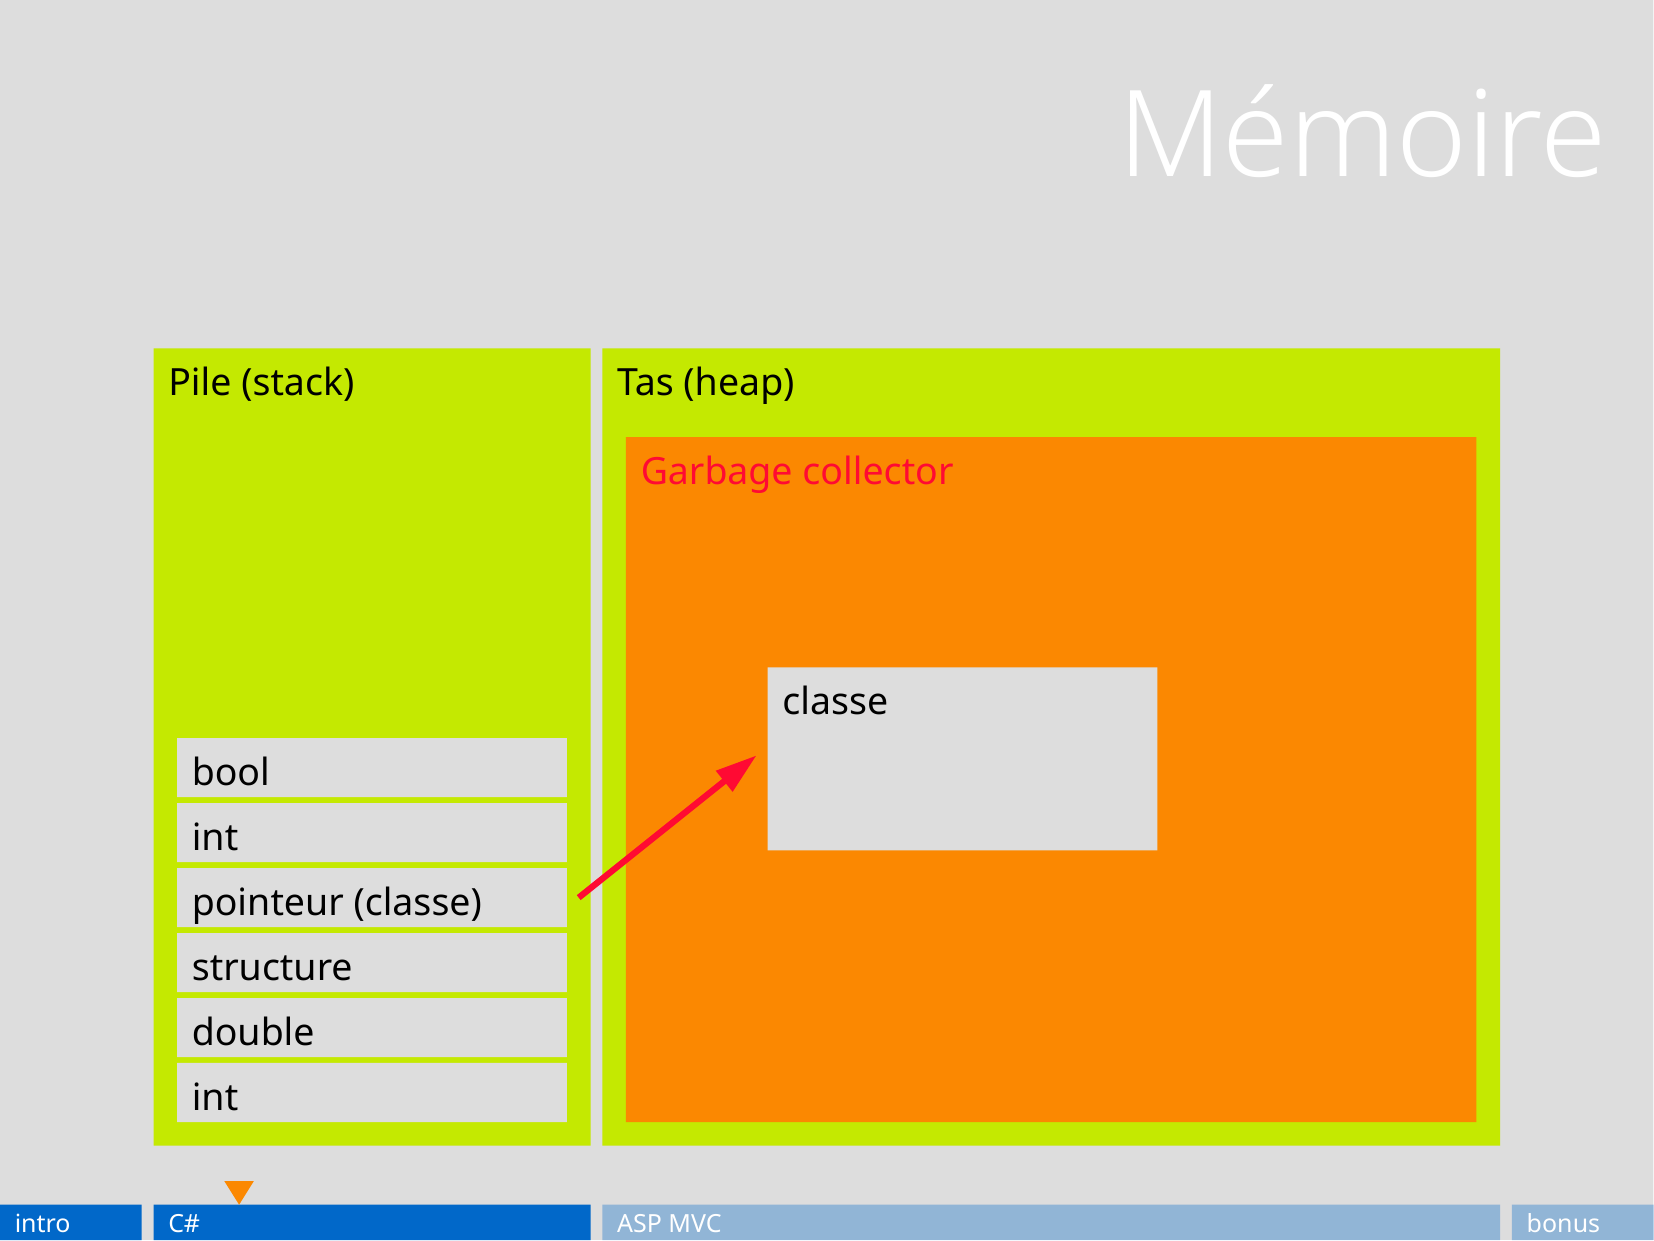

# Mémoire
Pile (stack)
Tas (heap)
Garbage collector
classe
bool
int
pointeur (classe)
structure
double
int
intro
C#
ASP MVC
bonus